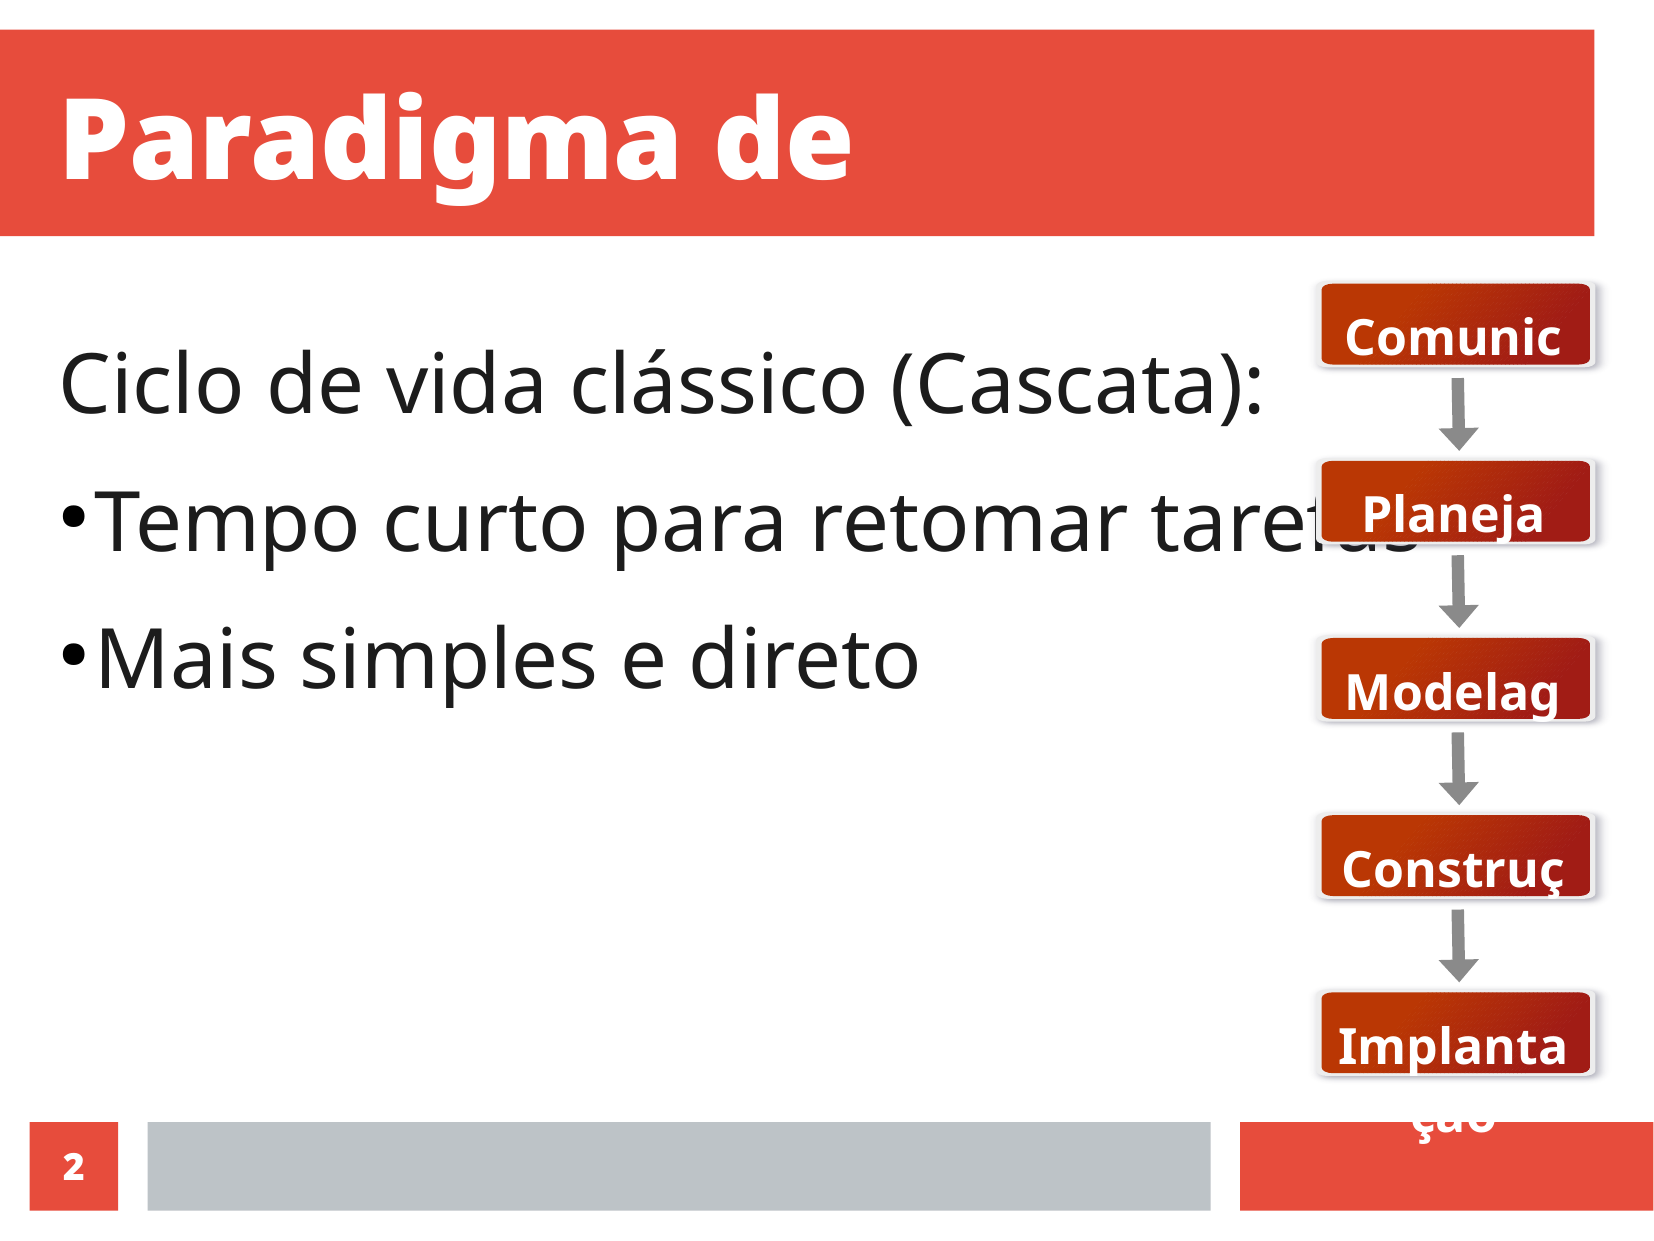

# Paradigma de Desenvolvimento
Comunicação
Ciclo de vida clássico (Cascata):
Tempo curto para retomar tarefas
Mais simples e direto
Planejamento
Modelagem
Construção
Implantação
2